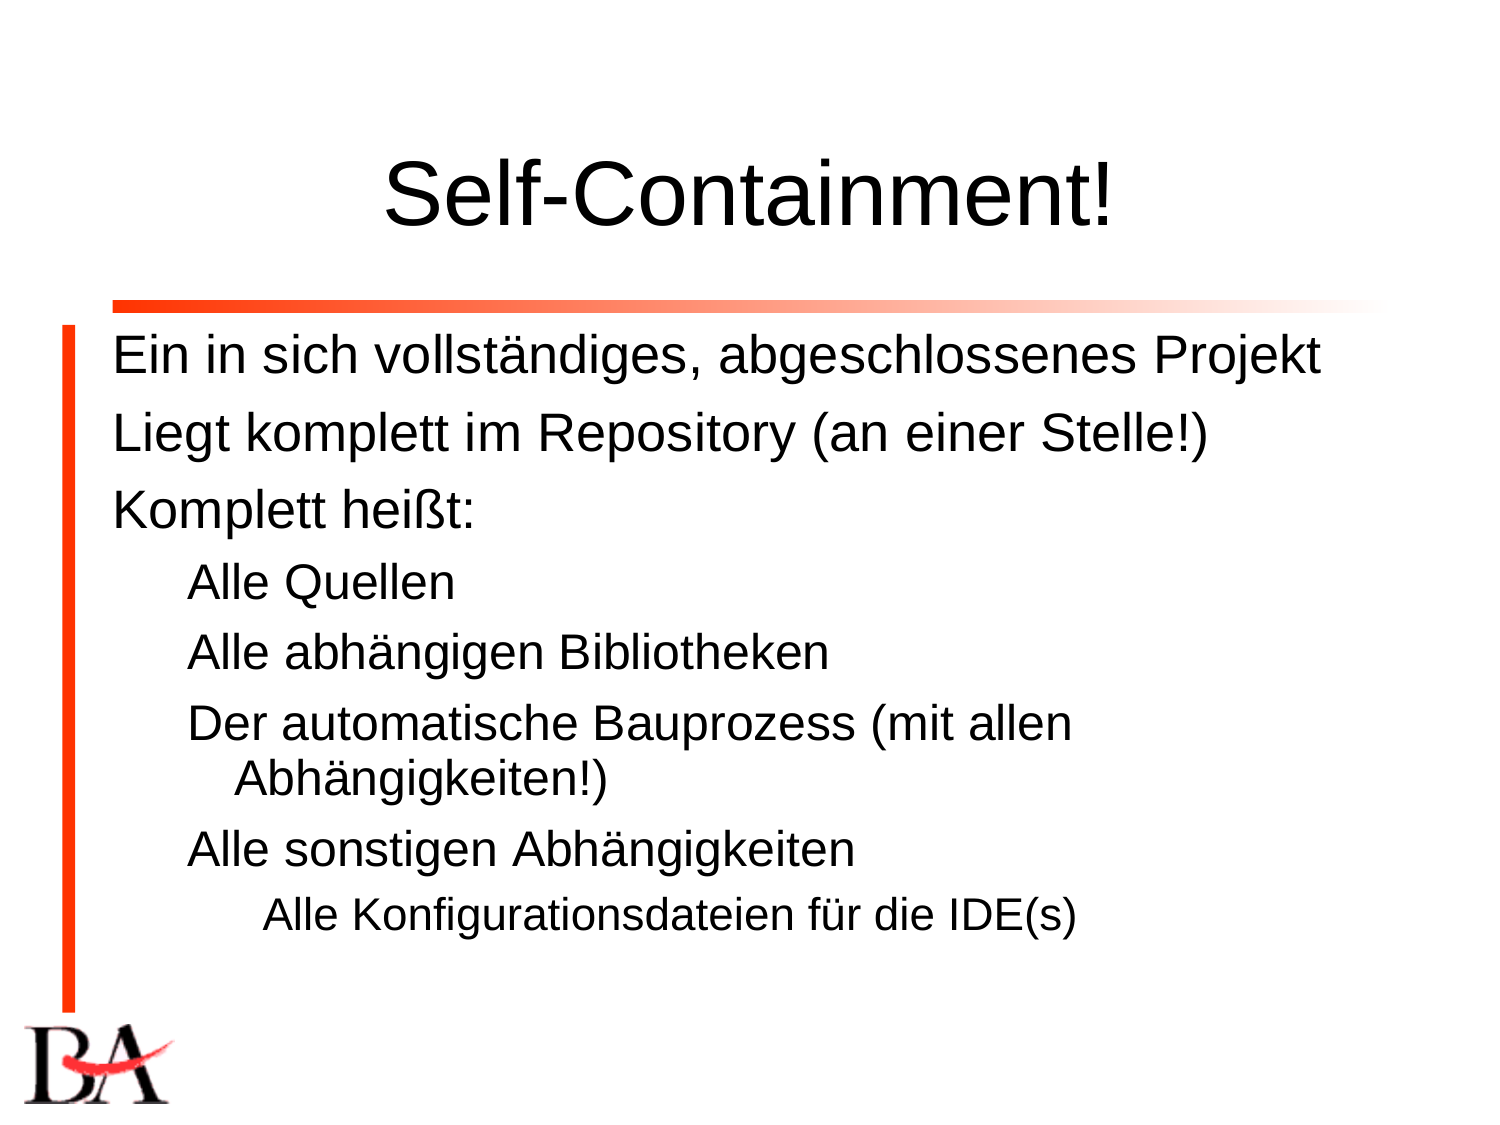

# Self-Containment!
Ein in sich vollständiges, abgeschlossenes Projekt
Liegt komplett im Repository (an einer Stelle!)
Komplett heißt:
Alle Quellen
Alle abhängigen Bibliotheken
Der automatische Bauprozess (mit allen Abhängigkeiten!)
Alle sonstigen Abhängigkeiten
Alle Konfigurationsdateien für die IDE(s)